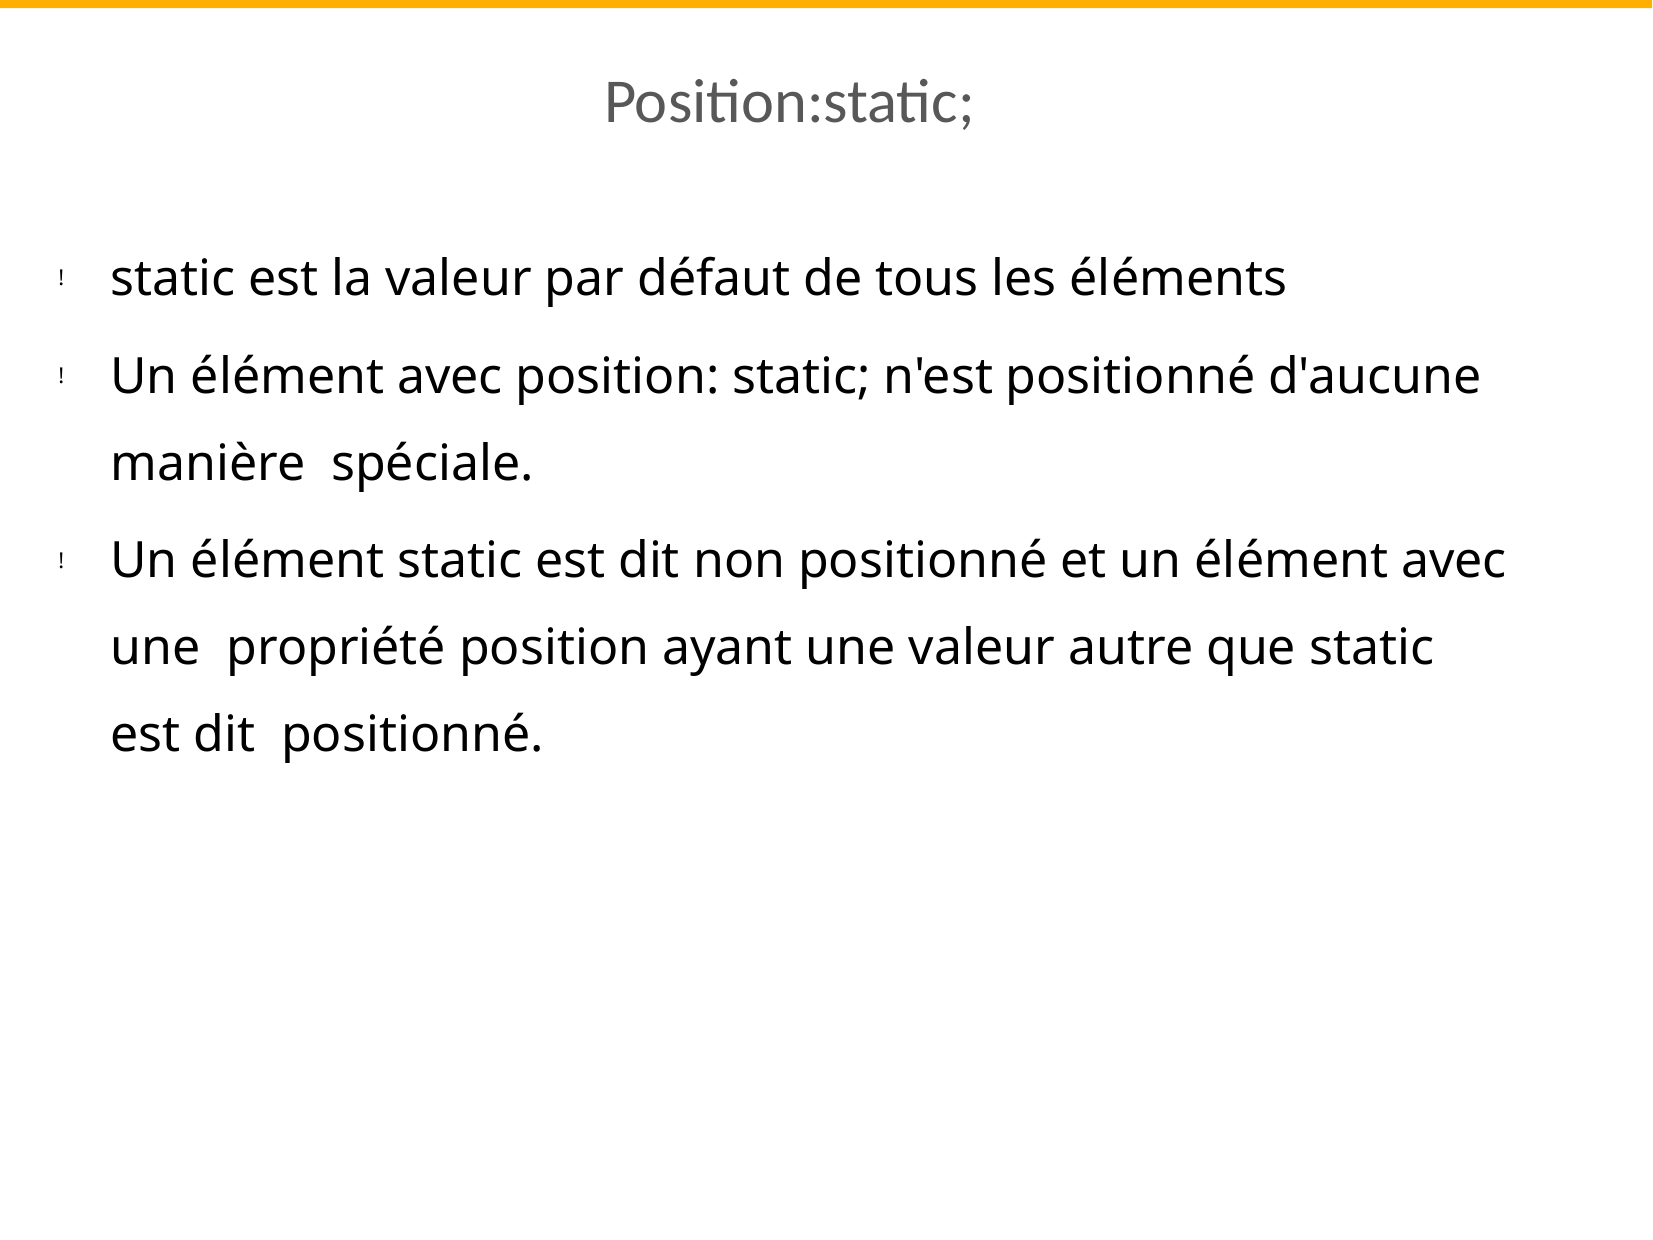

# Position:static;
static est la valeur par défaut de tous les éléments
Un élément avec position: static; n'est positionné d'aucune manière spéciale.
Un élément static est dit non positionné et un élément avec une propriété position ayant une valeur autre que static est dit positionné.
!
!
!